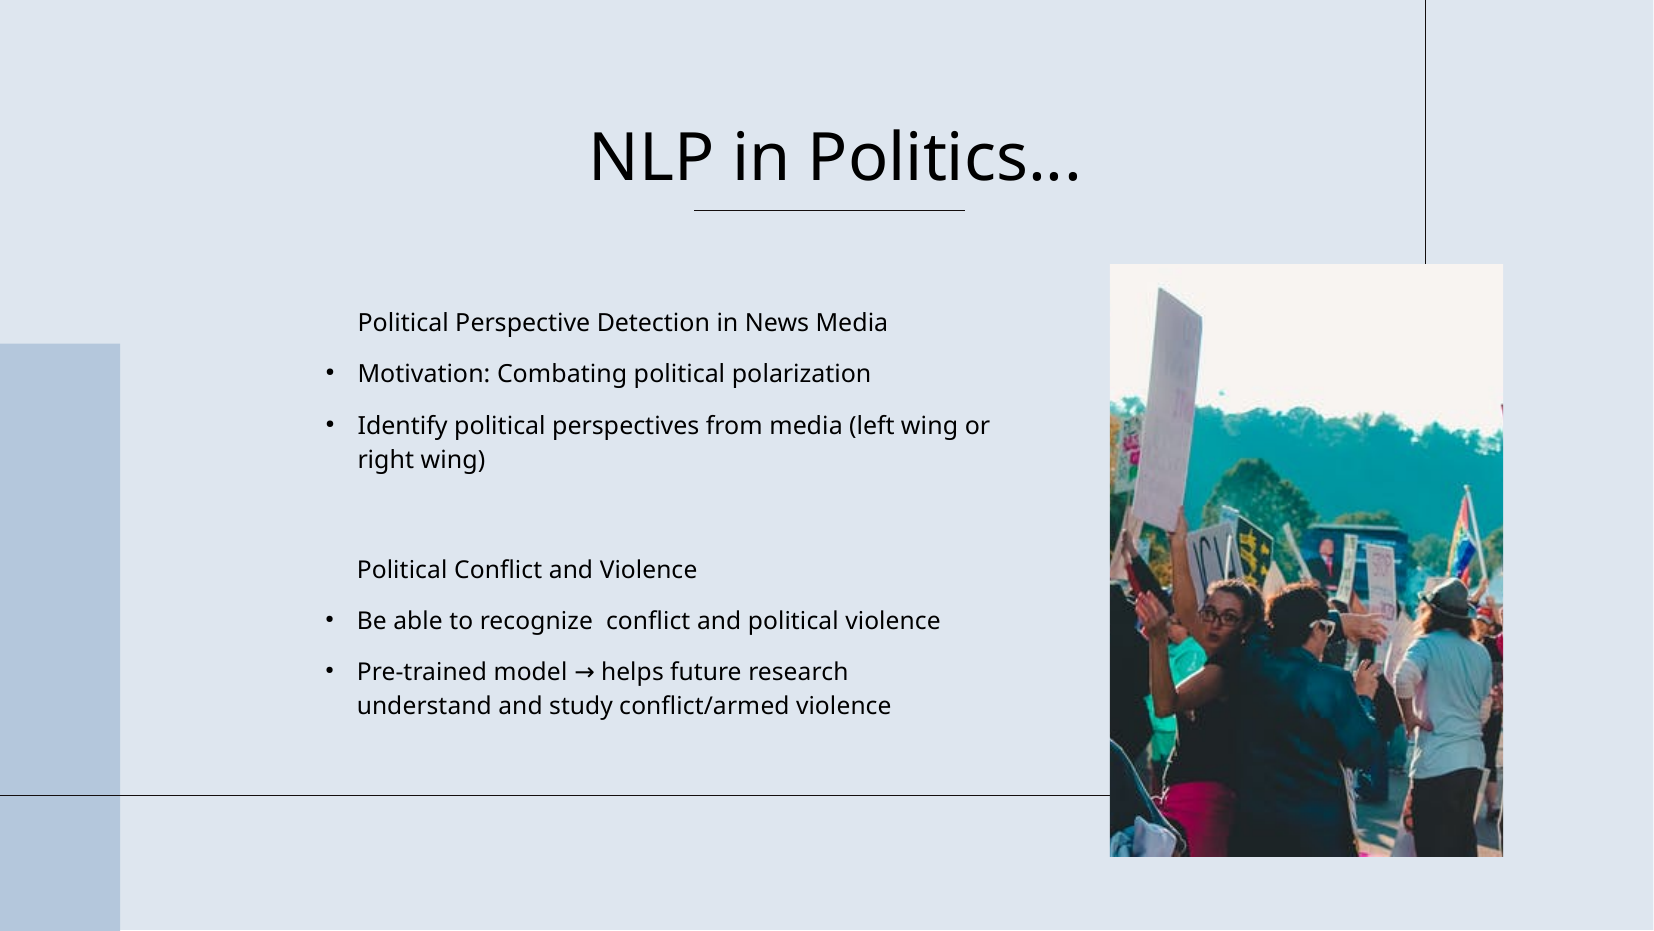

# NLP in Politics...
Political Perspective Detection in News Media
Motivation: Combating political polarization
Identify political perspectives from media (left wing or right wing)
Political Conflict and Violence
Be able to recognize conflict and political violence
Pre-trained model → helps future research understand and study conflict/armed violence